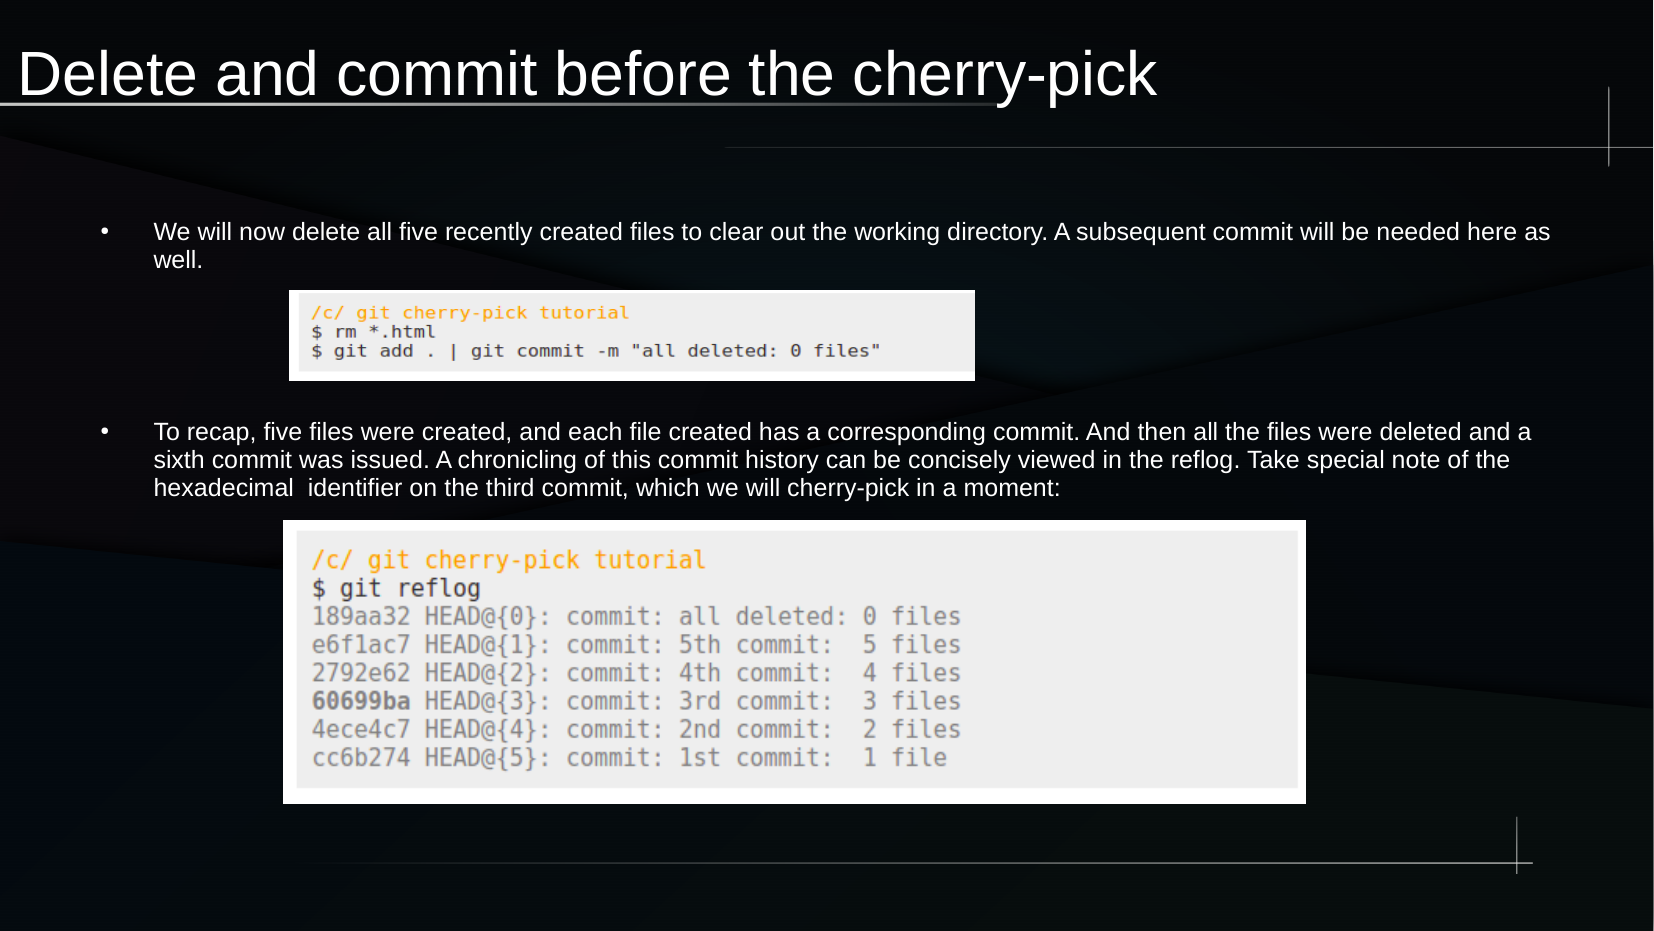

# Delete and commit before the cherry-pick
We will now delete all five recently created files to clear out the working directory. A subsequent commit will be needed here as well.
To recap, five files were created, and each file created has a corresponding commit. And then all the files were deleted and a sixth commit was issued. A chronicling of this commit history can be concisely viewed in the reflog. Take special note of the hexadecimal identifier on the third commit, which we will cherry-pick in a moment: